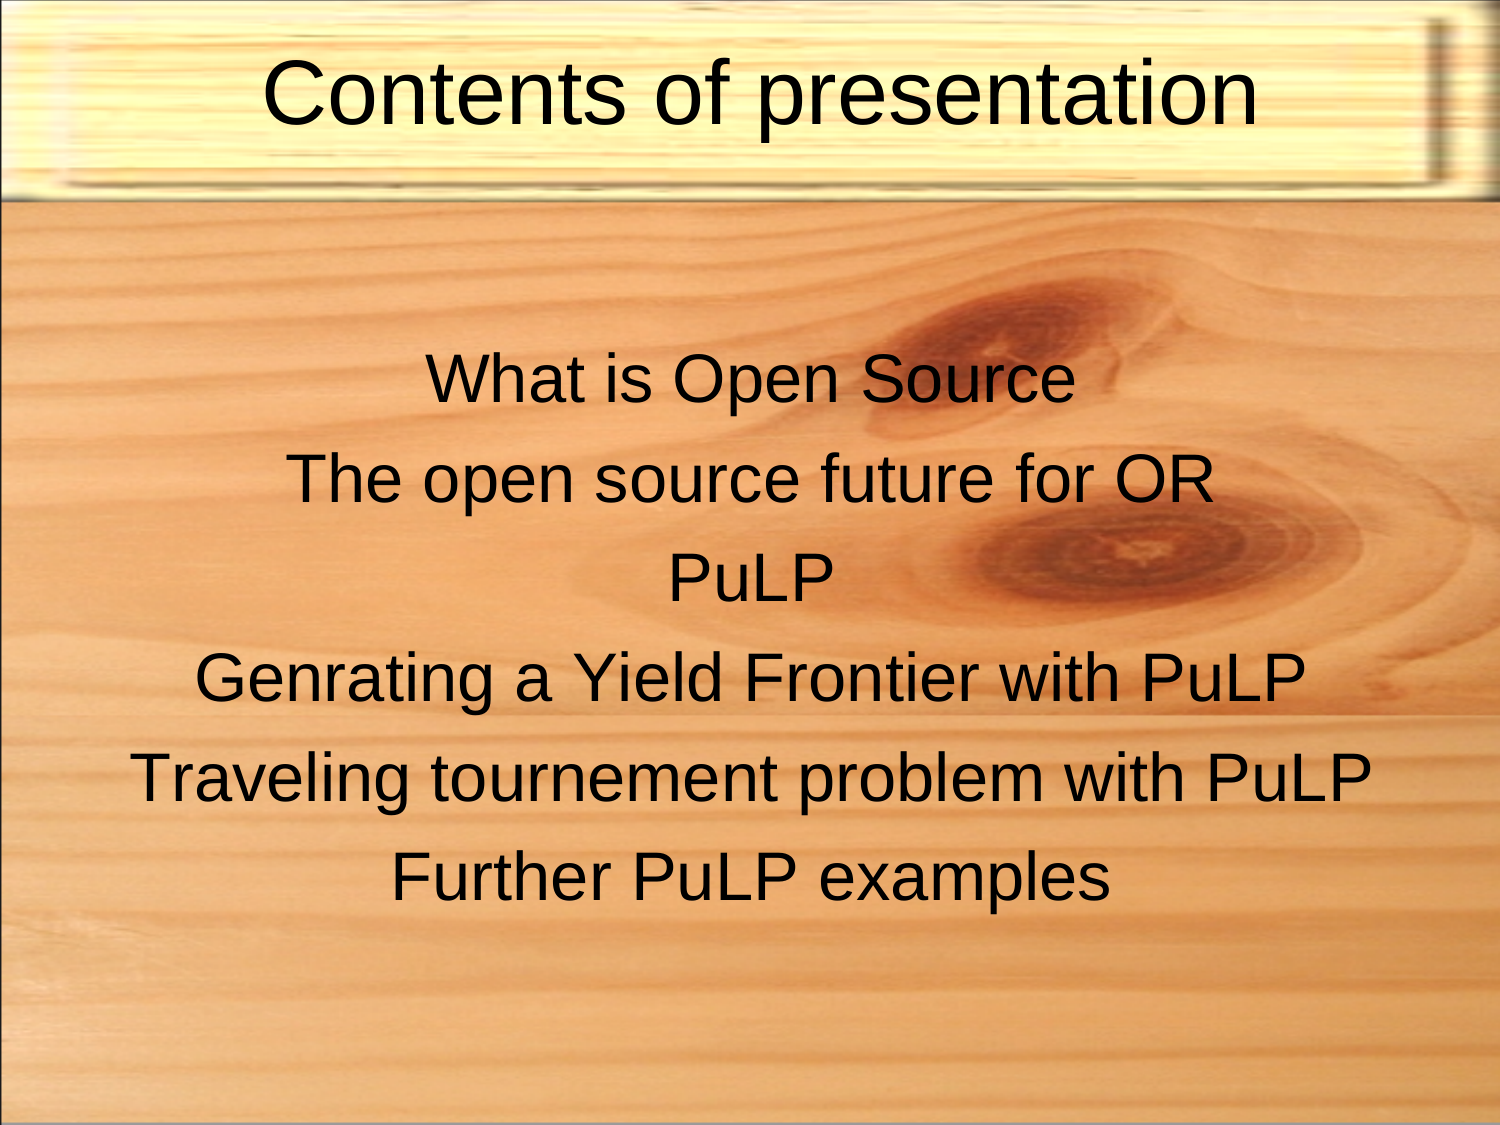

# Contents of presentation
What is Open Source
The open source future for OR
PuLP
Genrating a Yield Frontier with PuLP
Traveling tournement problem with PuLP
Further PuLP examples